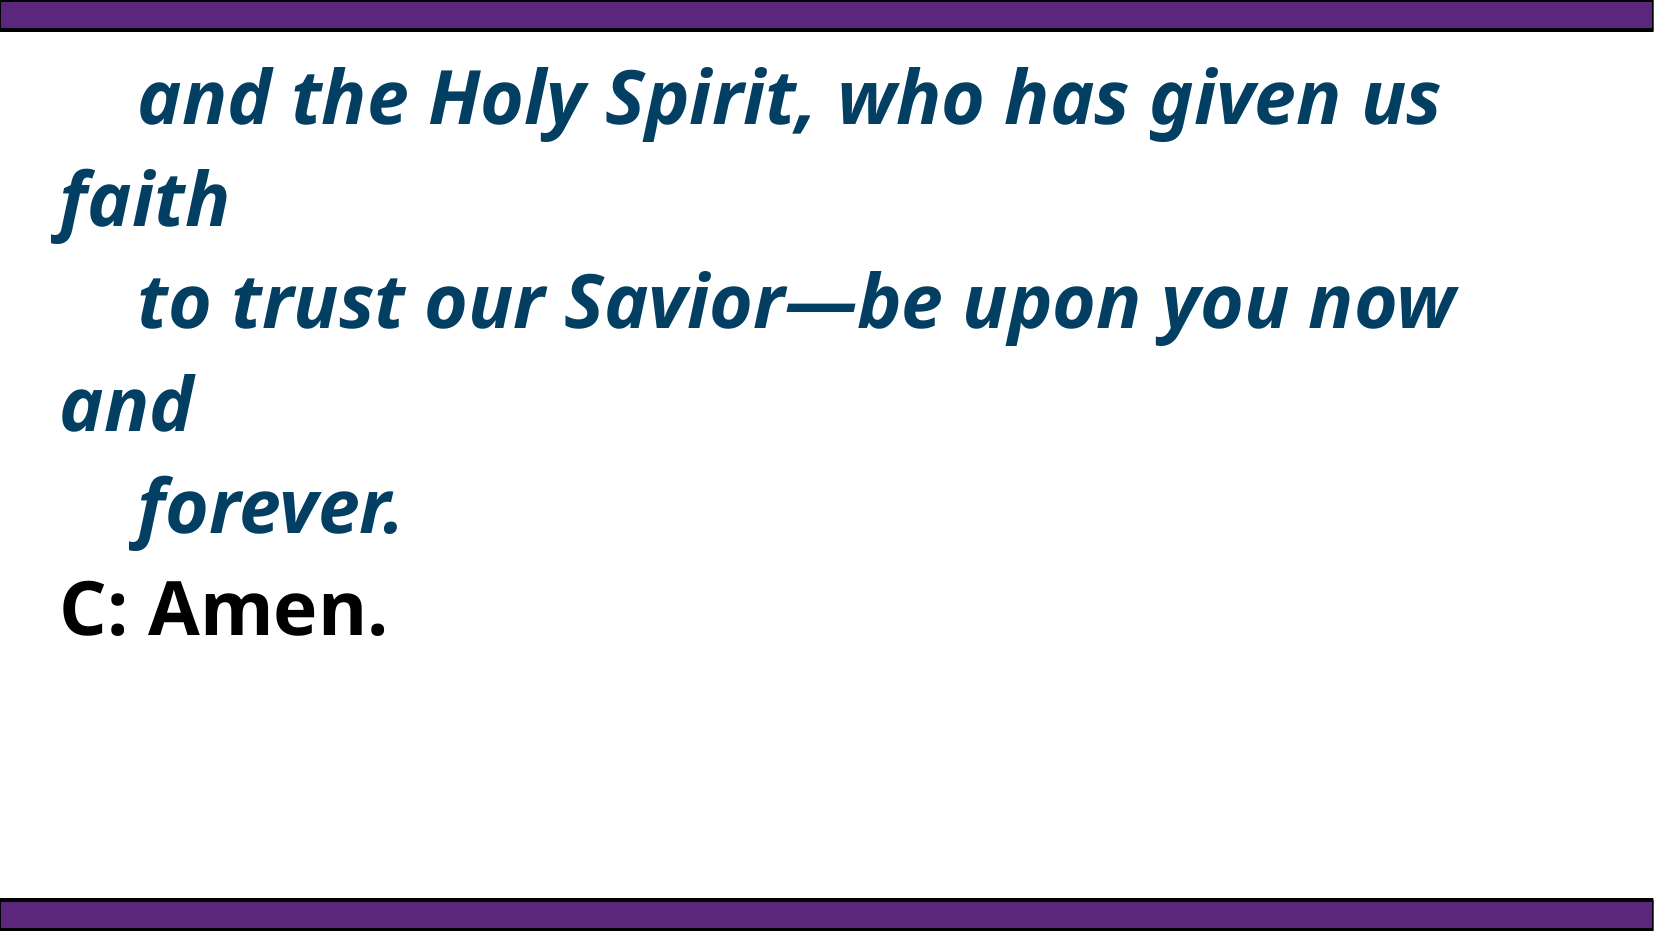

and the Holy Spirit, who has given us faith
 to trust our Savior—be upon you now and
 forever.
C: Amen.